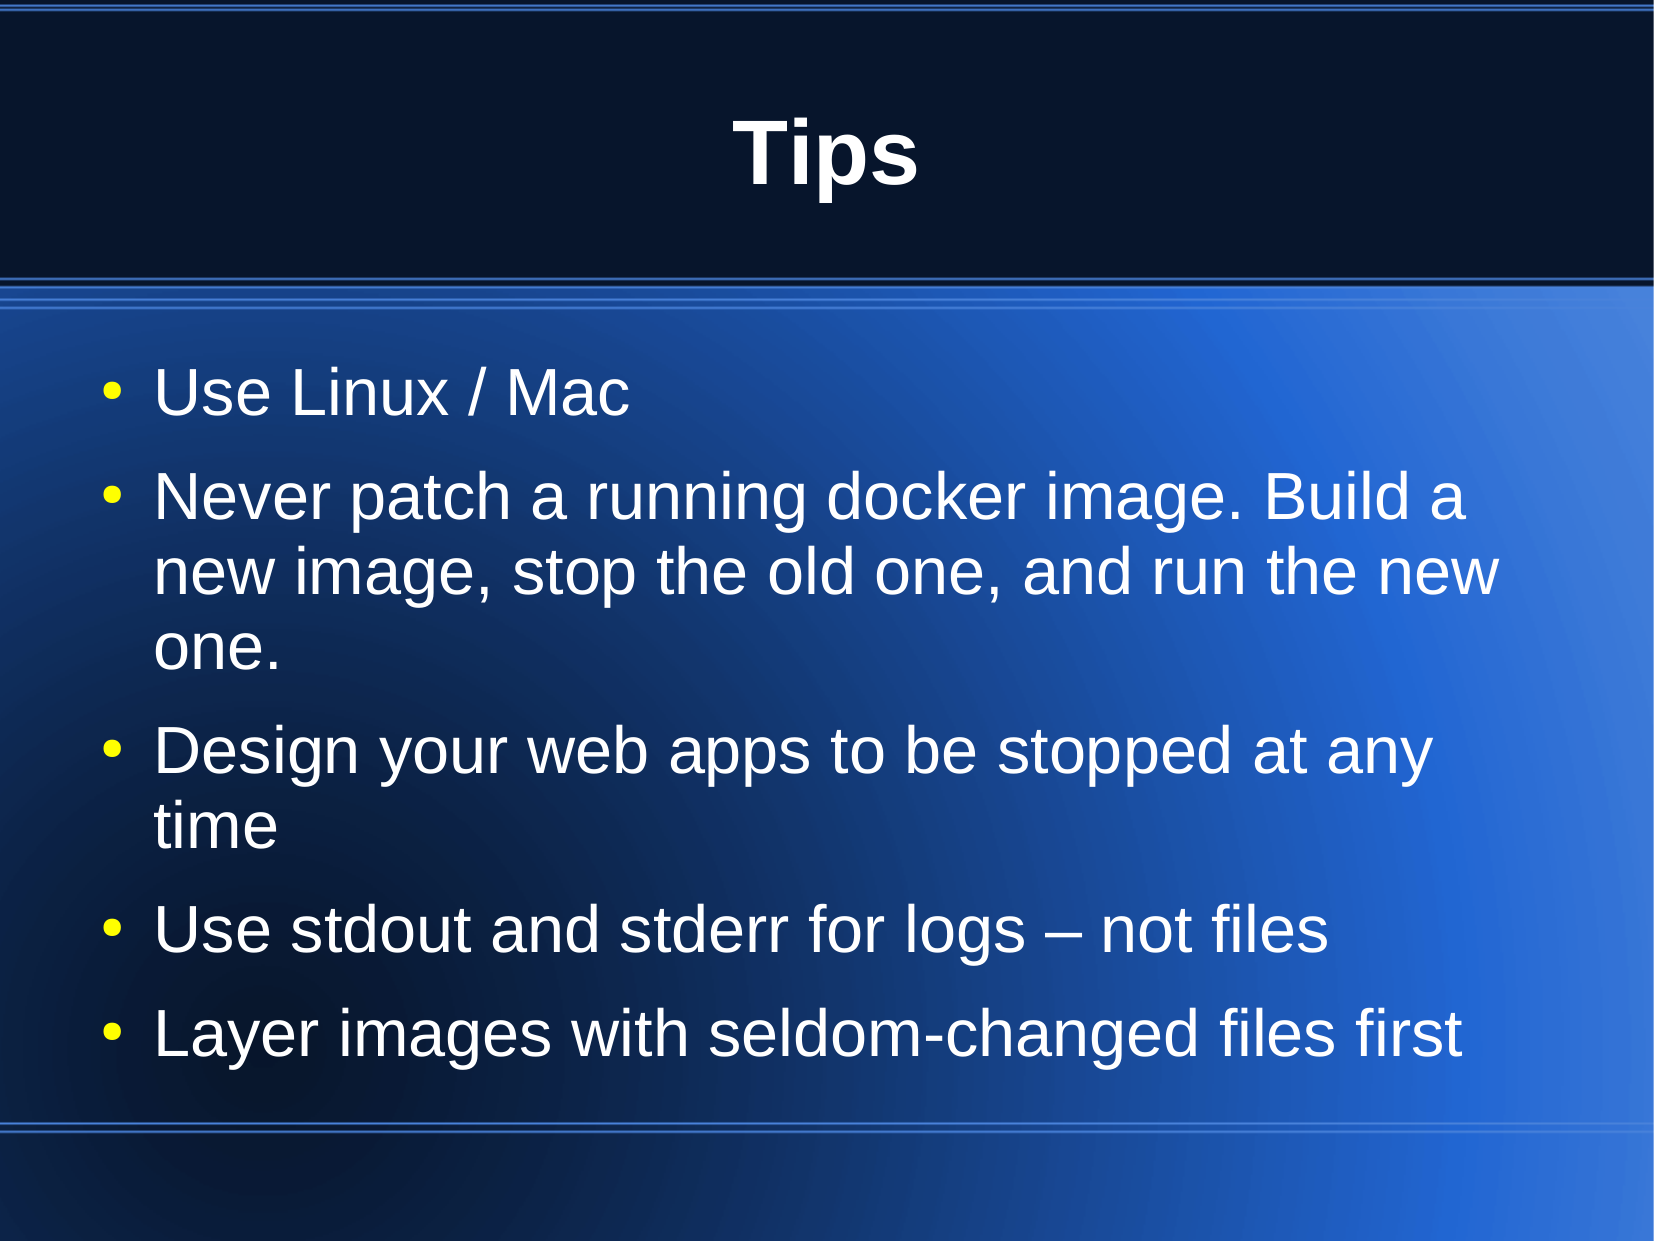

# Tips
Use Linux / Mac
Never patch a running docker image. Build a new image, stop the old one, and run the new one.
Design your web apps to be stopped at any time
Use stdout and stderr for logs – not files
Layer images with seldom-changed files first